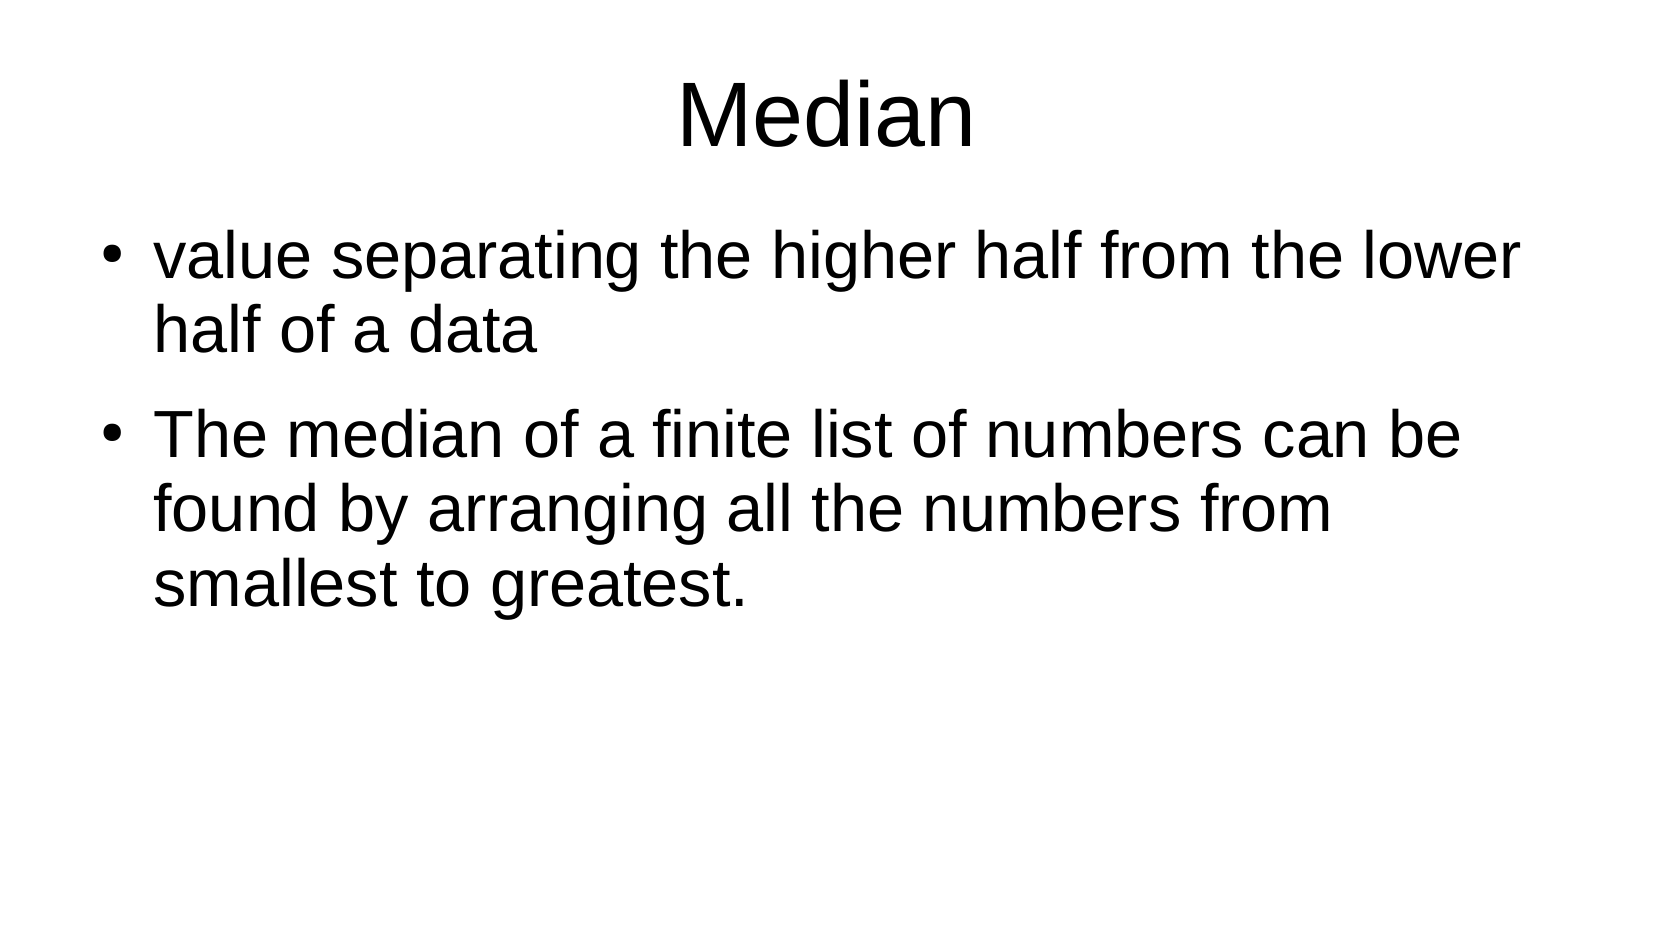

# Median
value separating the higher half from the lower half of a data
The median of a finite list of numbers can be found by arranging all the numbers from smallest to greatest.